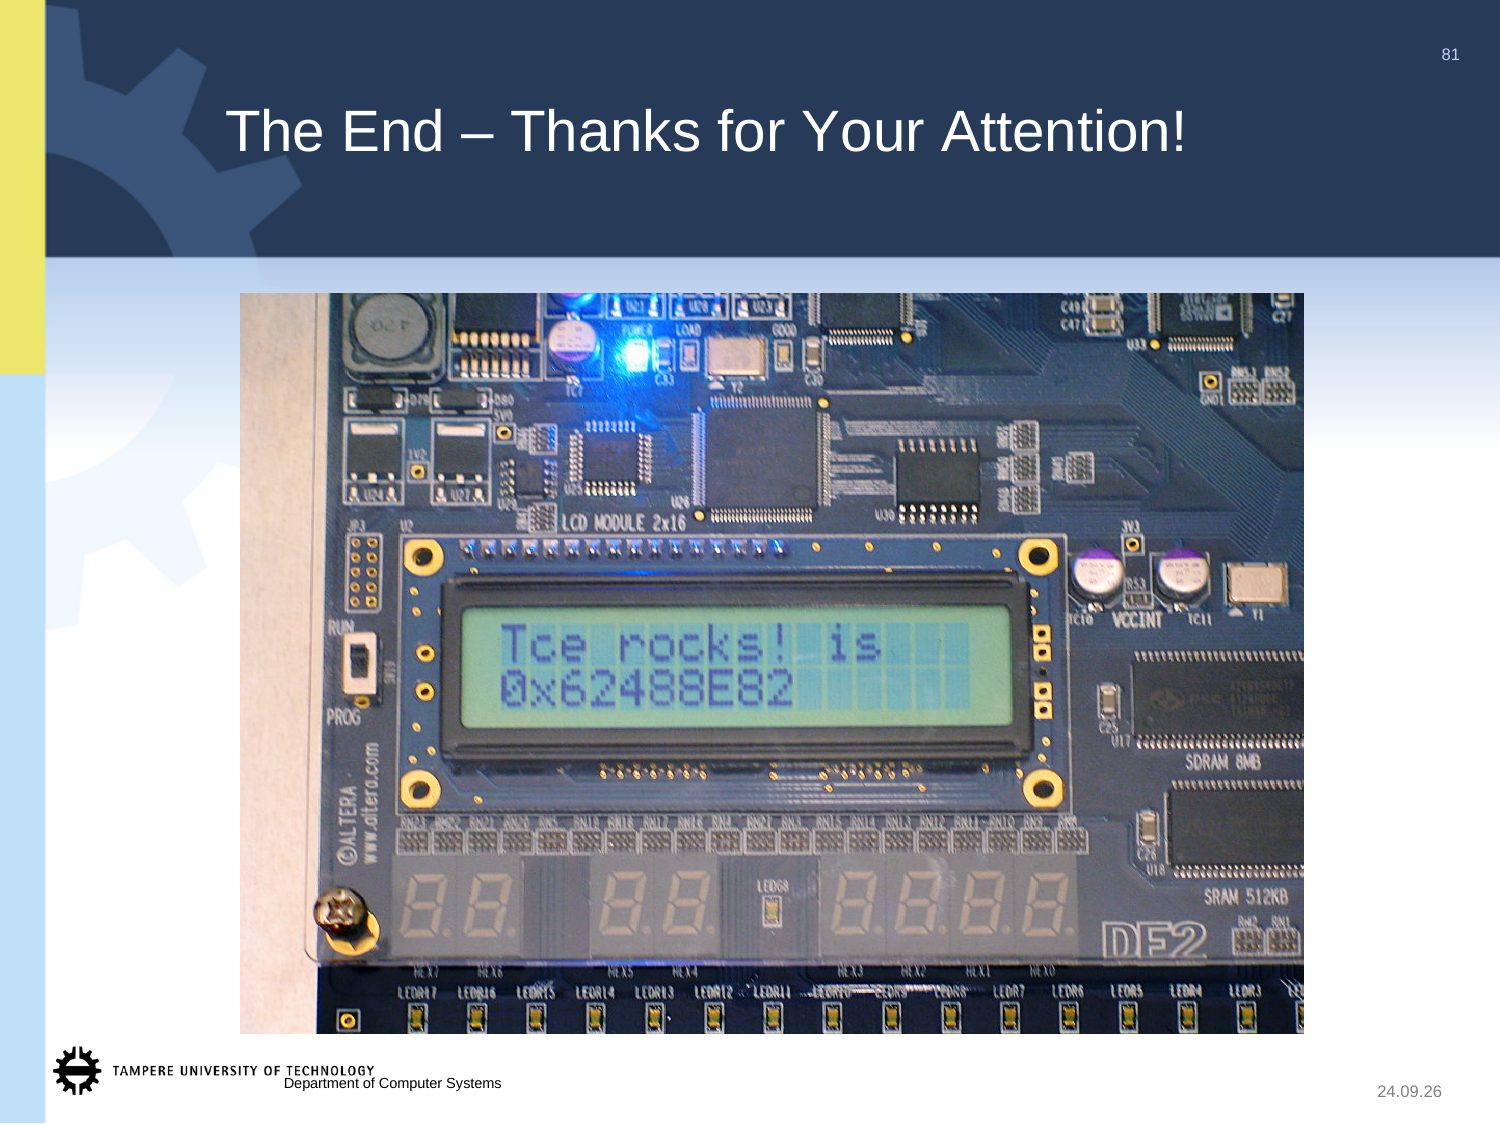

# The End – Thanks for Your Attention!
81